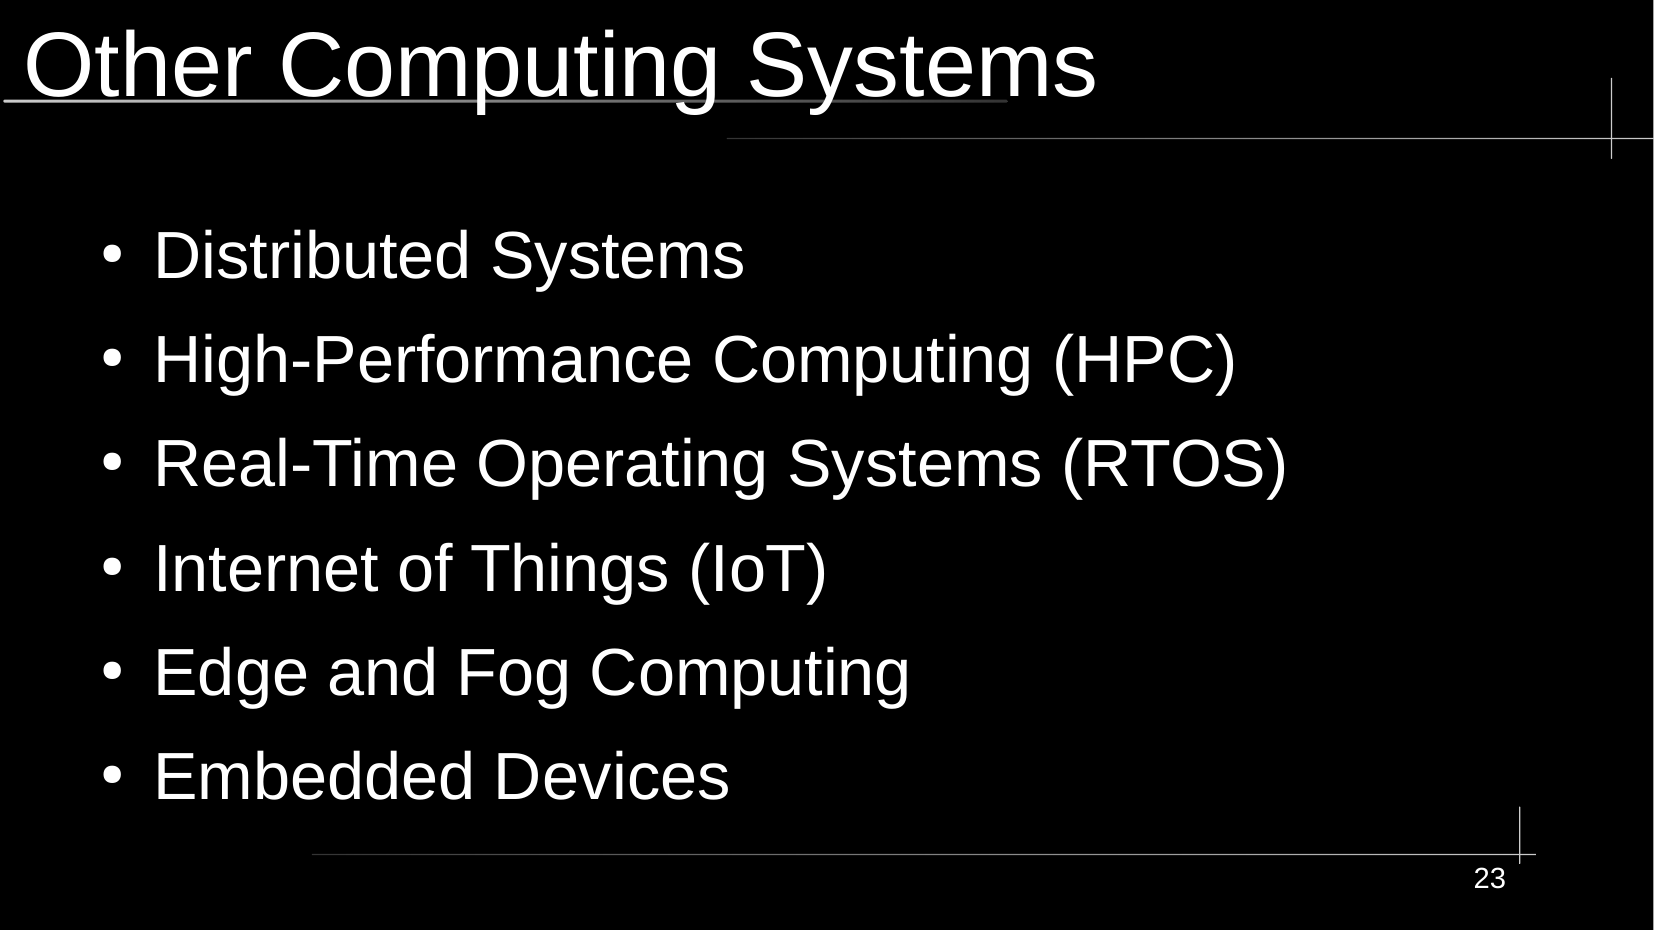

# Other Computing Systems
Distributed Systems
High-Performance Computing (HPC)
Real-Time Operating Systems (RTOS)
Internet of Things (IoT)
Edge and Fog Computing
Embedded Devices
23